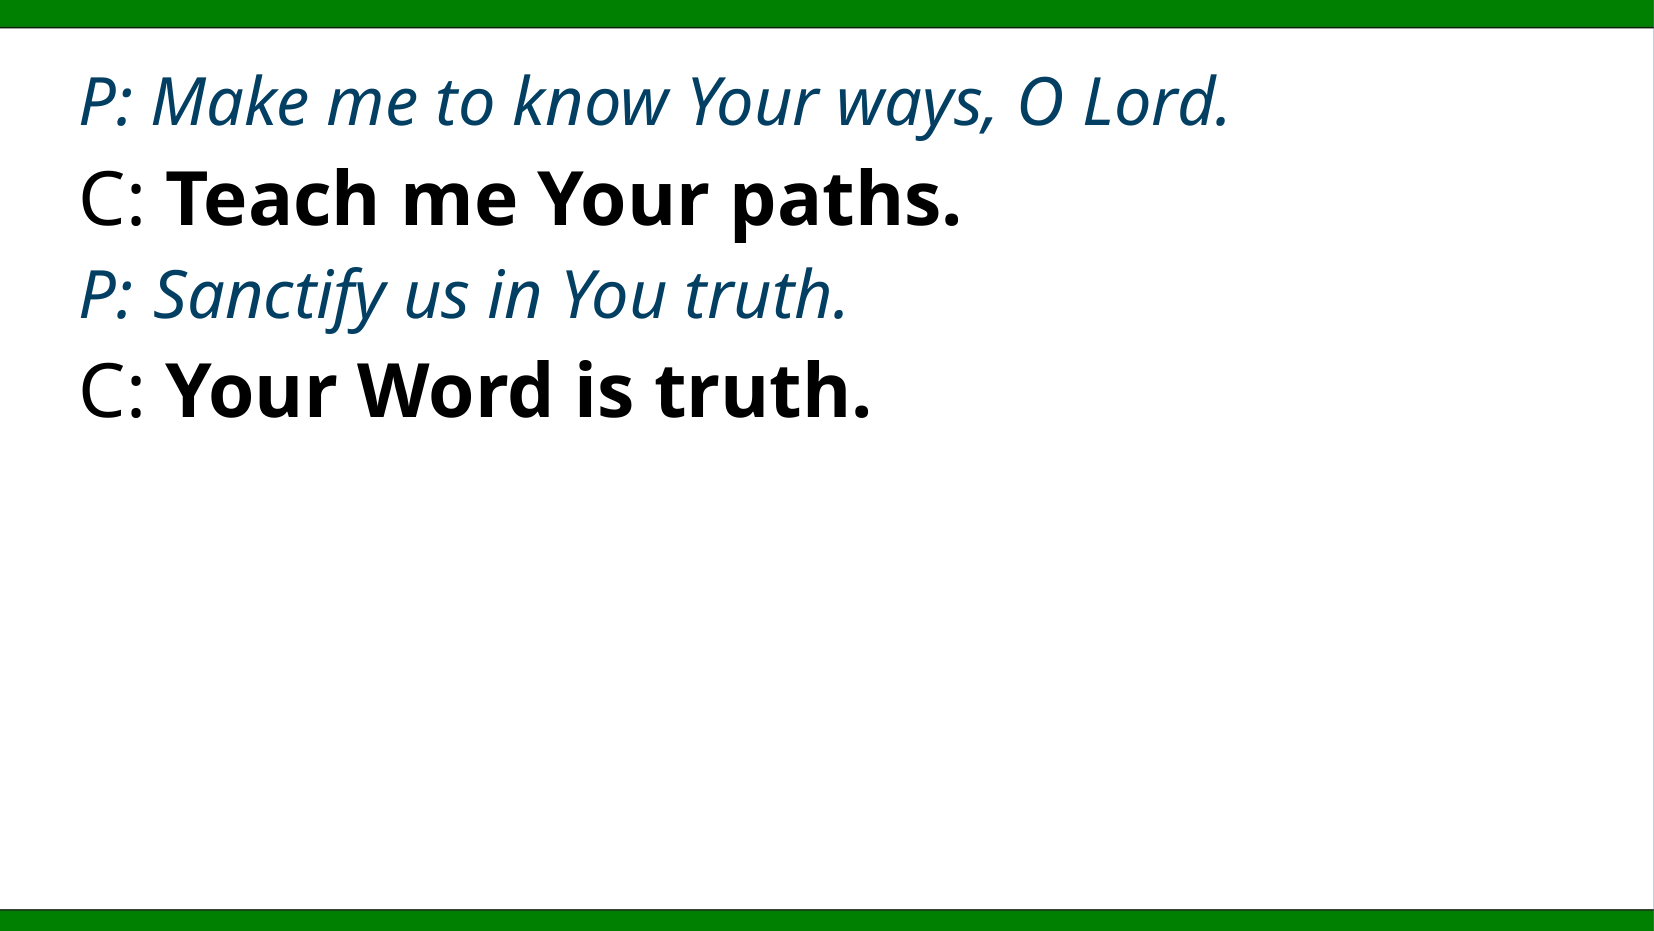

P: Make me to know Your ways, O Lord.
C: Teach me Your paths.
P:	Sanctify us in You truth.
C: Your Word is truth.